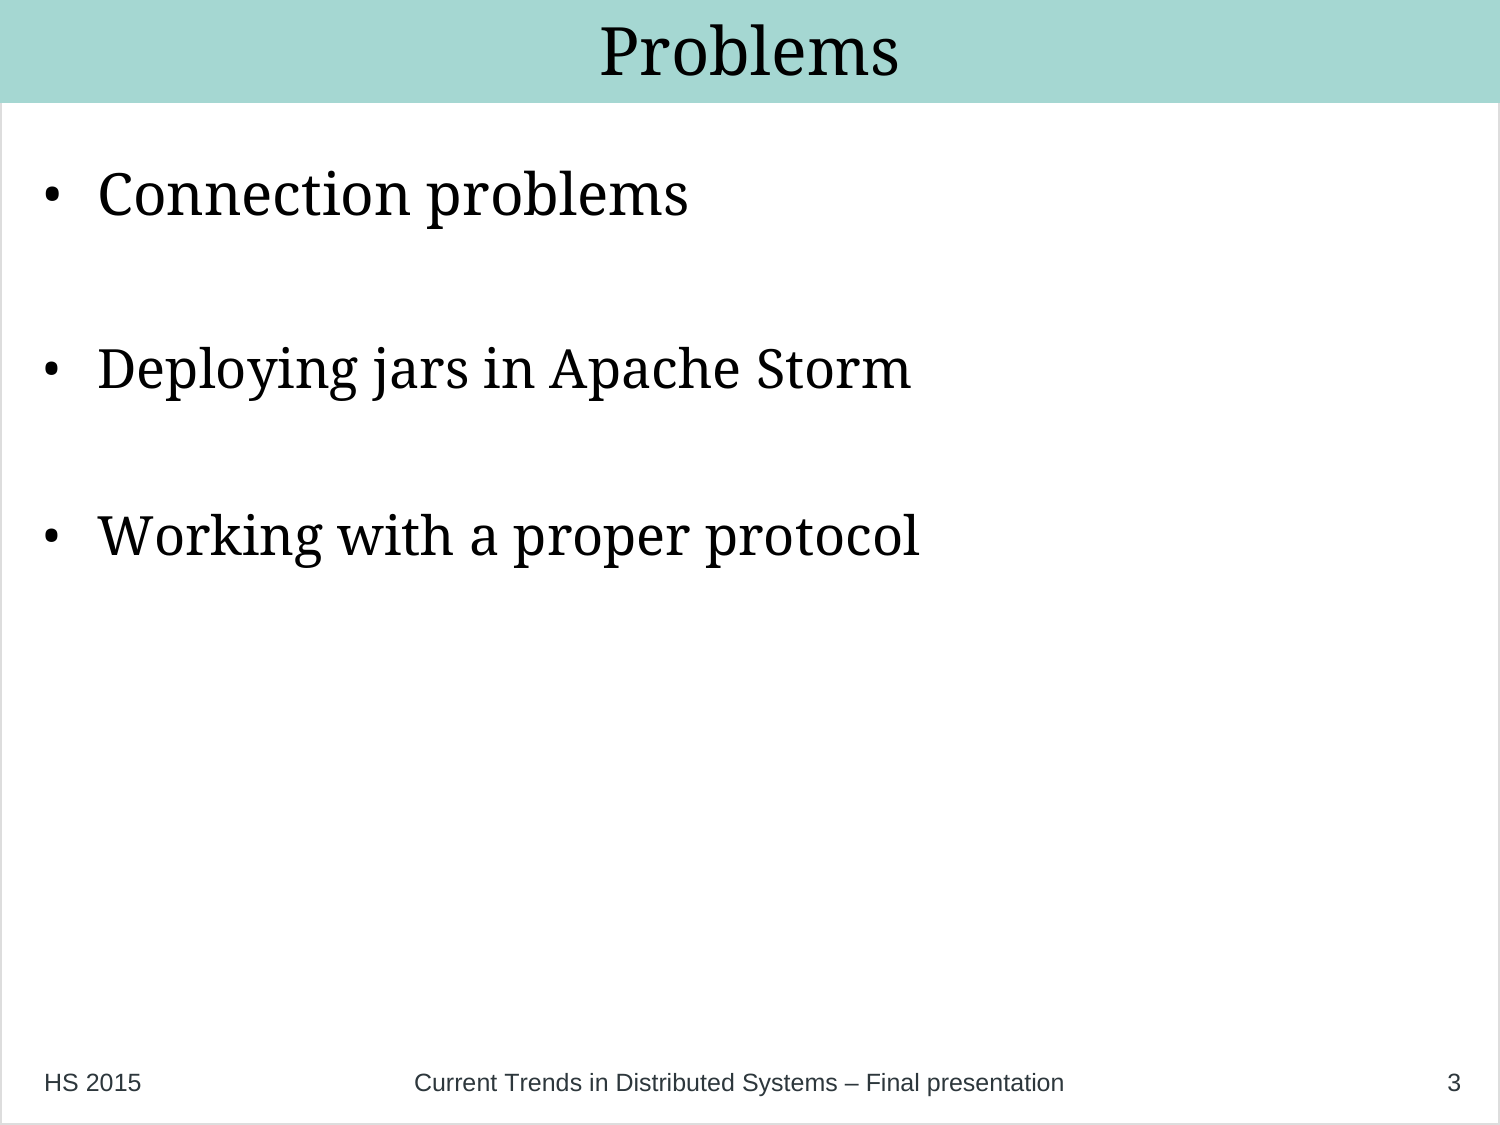

# Problems
Connection problems
Deploying jars in Apache Storm
Working with a proper protocol
HS 2015
Current Trends in Distributed Systems – Final presentation